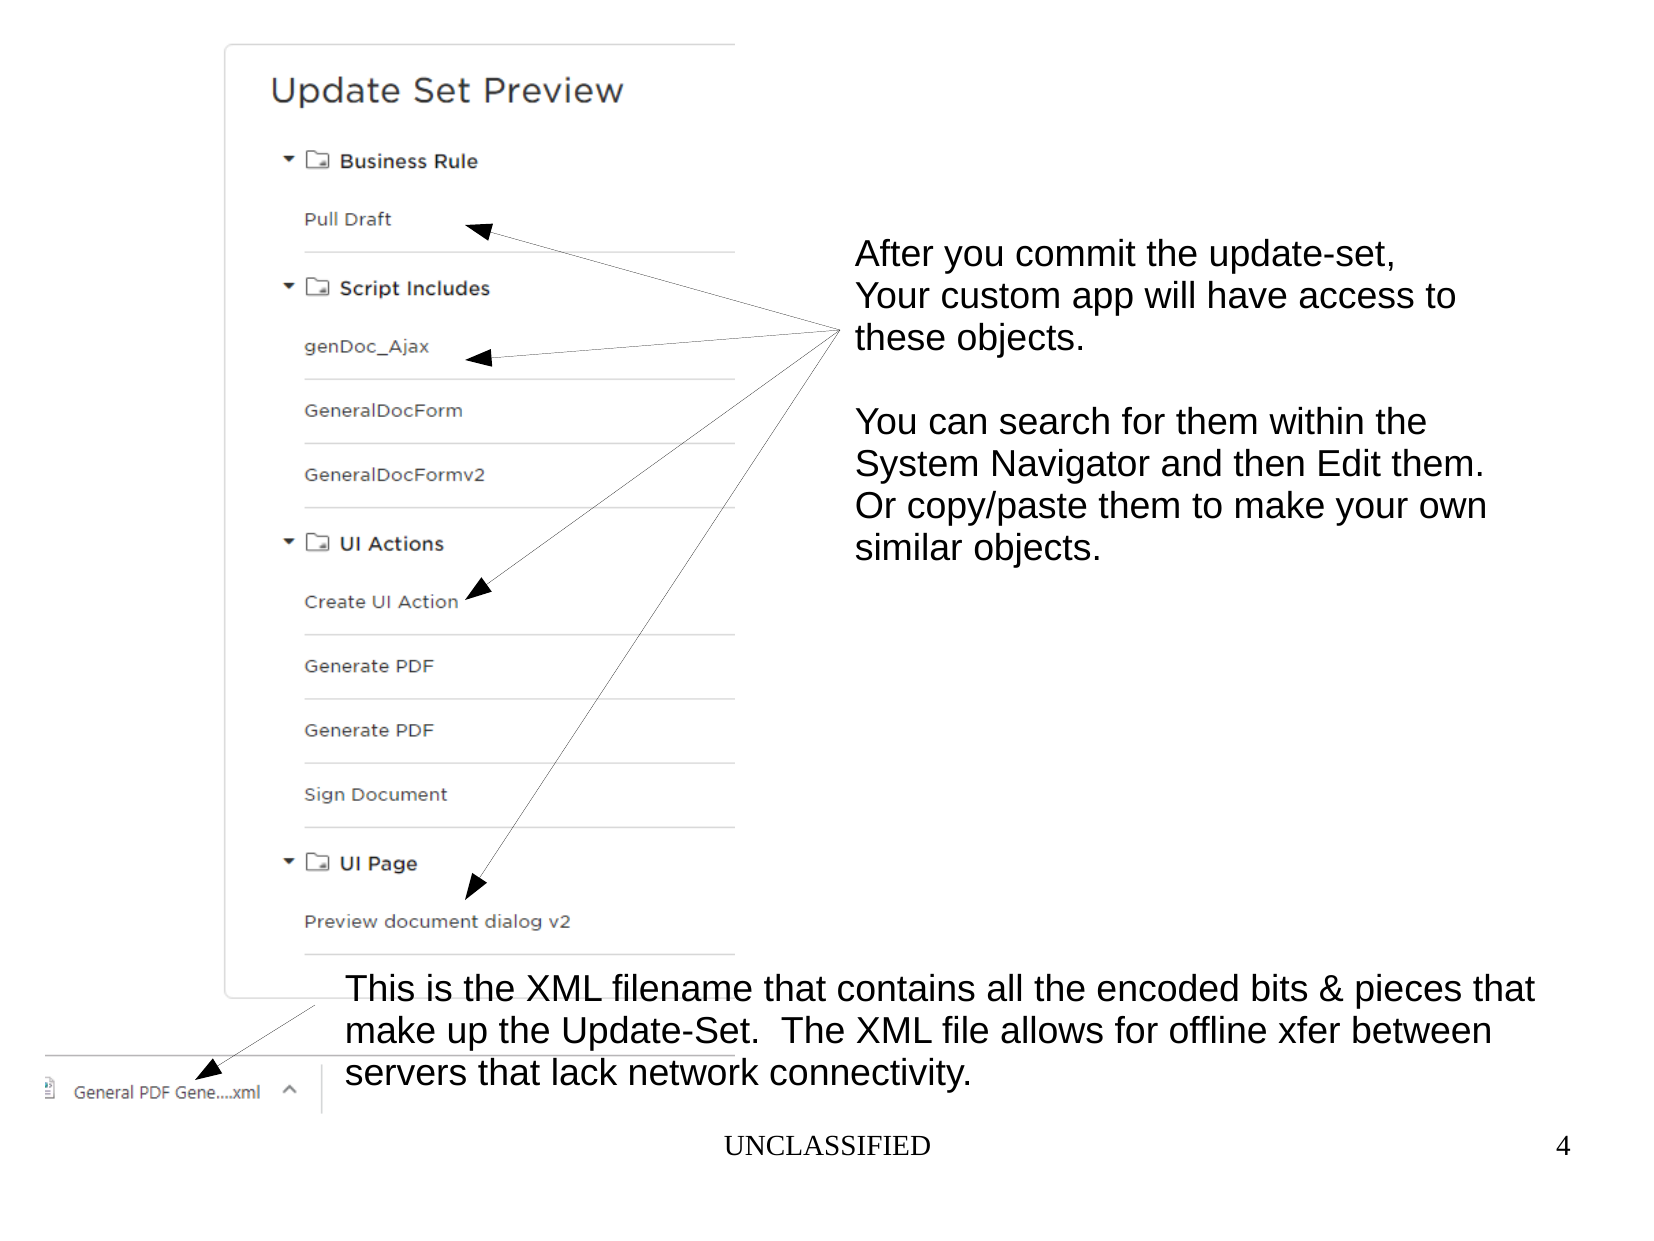

After you commit the update-set,
Your custom app will have access to these objects.
You can search for them within the System Navigator and then Edit them. Or copy/paste them to make your own similar objects.
This is the XML filename that contains all the encoded bits & pieces that make up the Update-Set. The XML file allows for offline xfer between servers that lack network connectivity.
UNCLASSIFIED
4